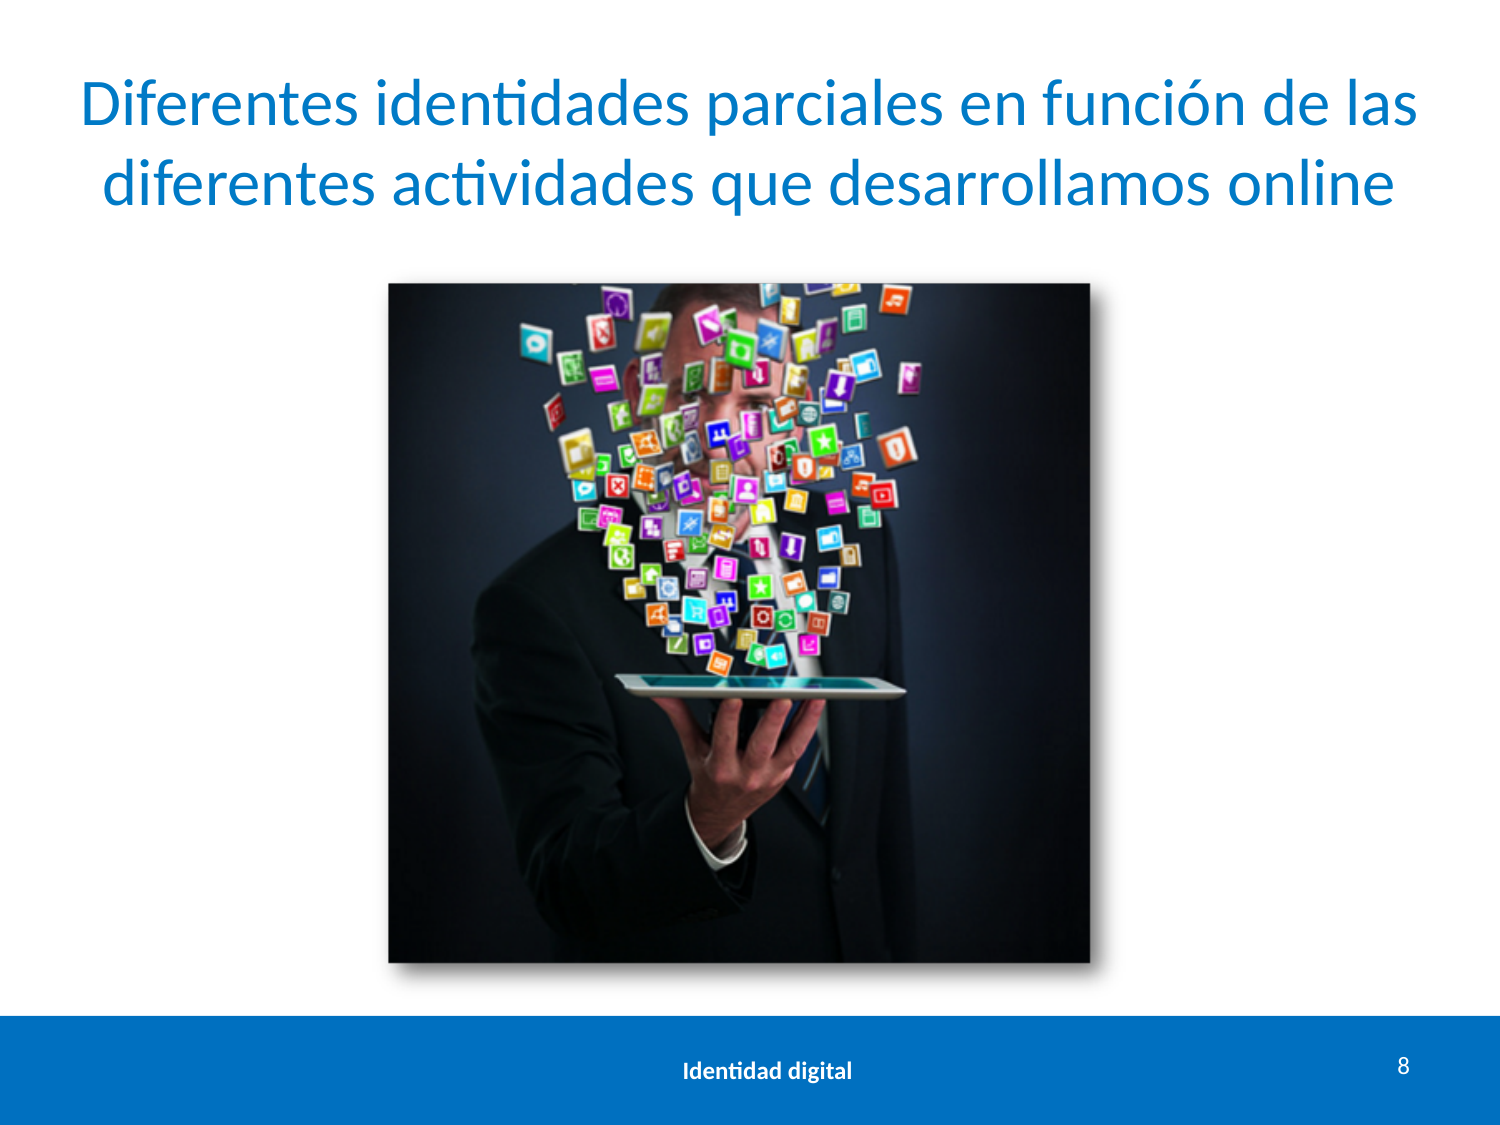

# Diferentes identidades parciales en función de las diferentes actividades que desarrollamos online
Identidad digital